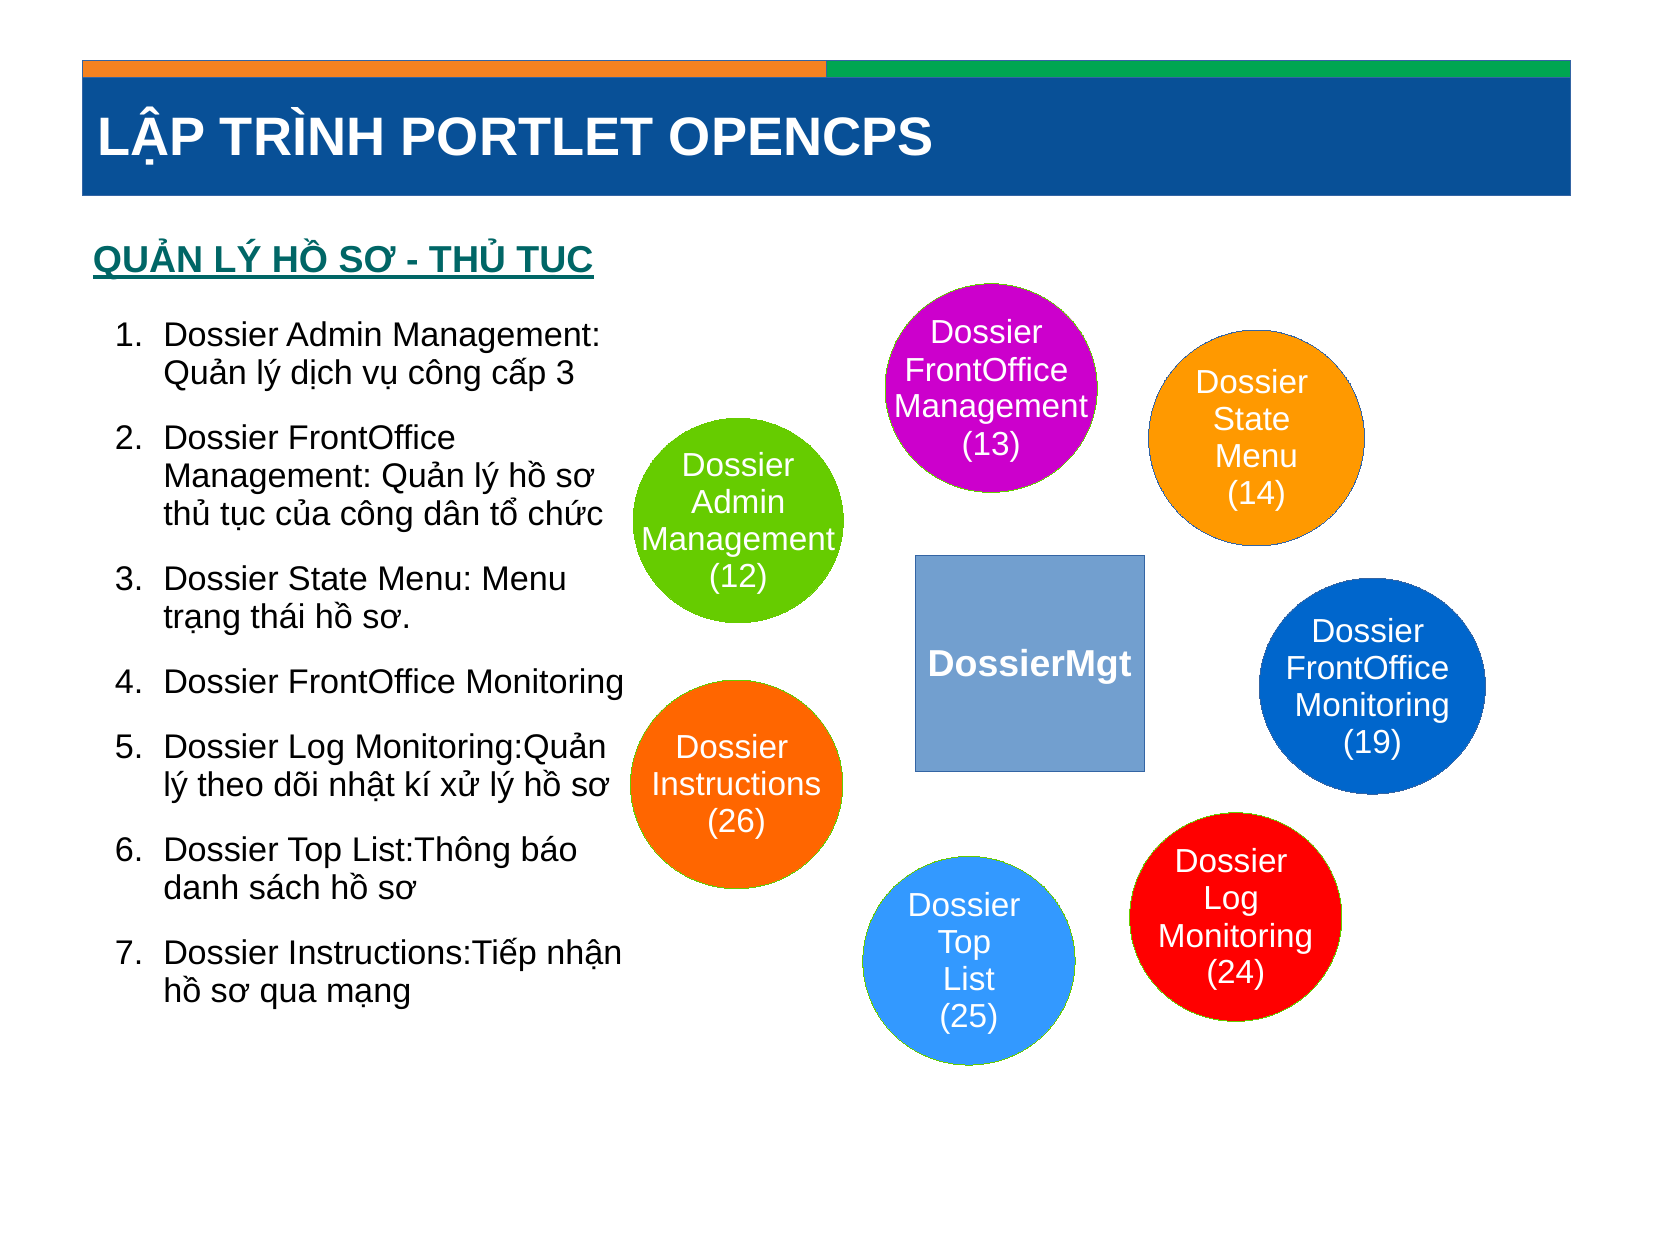

LẬP TRÌNH PORTLET OPENCPS
QUẢN LÝ HỒ SƠ - THỦ TỤC
Dossier
FrontOffice
Management
(13)
Dossier Admin Management: Quản lý dịch vụ công cấp 3
Dossier FrontOffice Management: Quản lý hồ sơ thủ tục của công dân tổ chức
Dossier State Menu: Menu trạng thái hồ sơ.
Dossier FrontOffice Monitoring
Dossier Log Monitoring:Quản lý theo dõi nhật kí xử lý hồ sơ
Dossier Top List:Thông báo danh sách hồ sơ
Dossier Instructions:Tiếp nhận hồ sơ qua mạng
#
Dossier
State
Menu
(14)
Dossier
 Admin
Management
(12)
DossierMgt
Dossier
FrontOffice
Monitoring
(19)
Dossier
Instructions
(26)
Dossier
Log
Monitoring
(24)
Dossier
Top
List
(25)